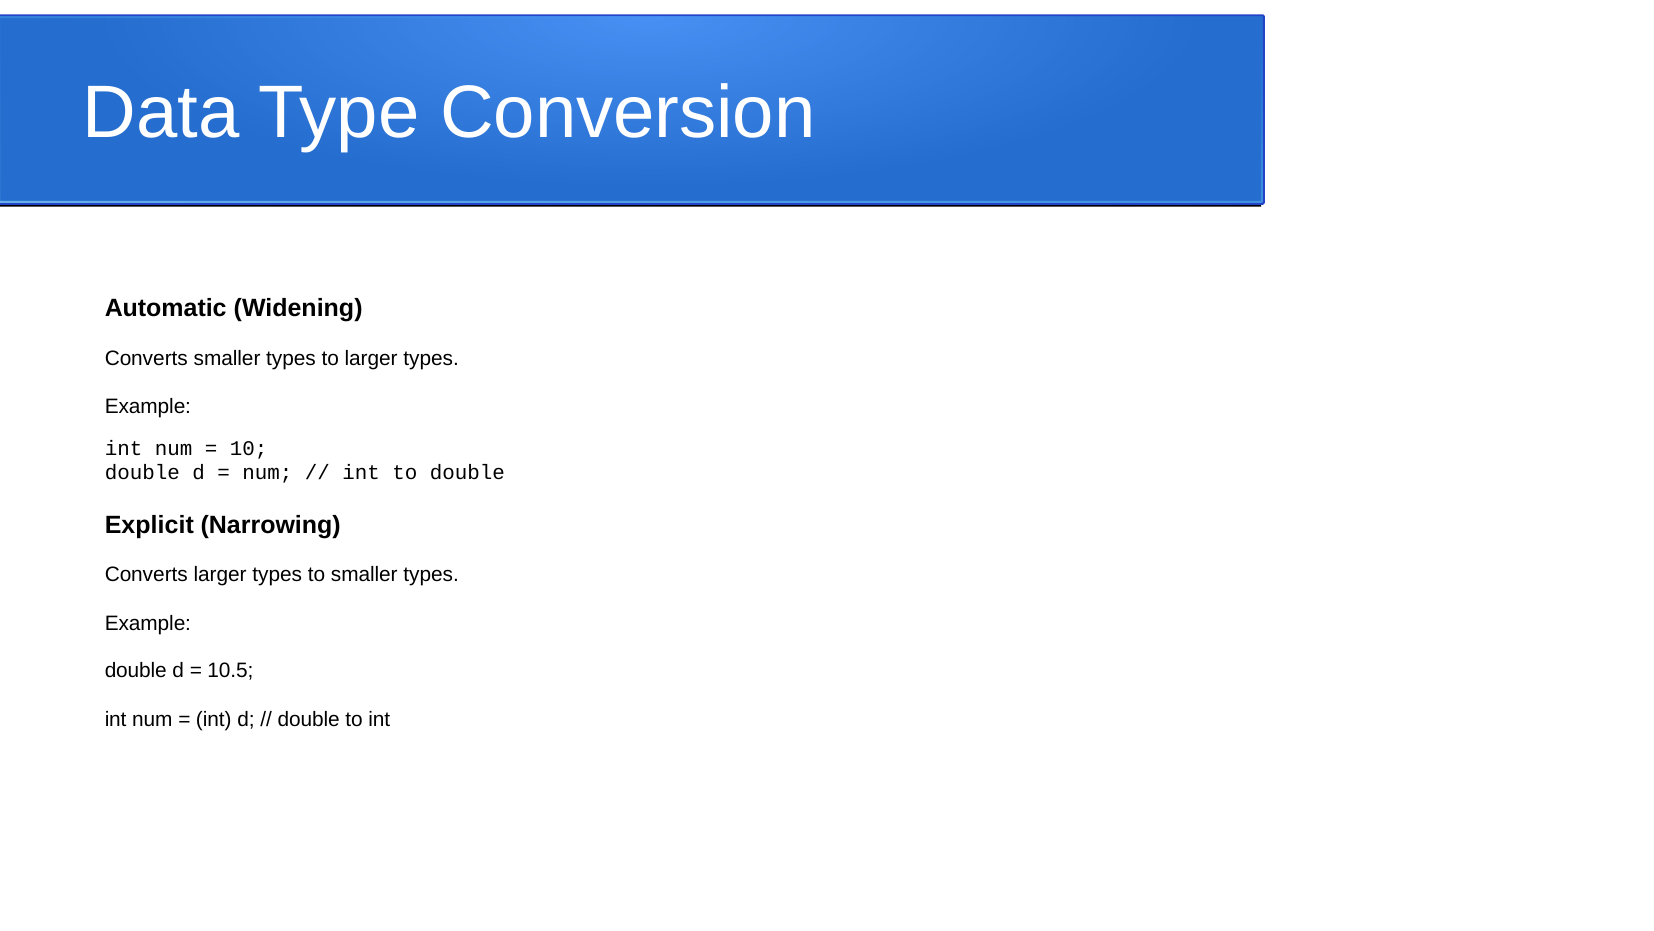

# Data Type Conversion
Automatic (Widening)
Converts smaller types to larger types.
Example:
int num = 10;
double d = num; // int to double
Explicit (Narrowing)
Converts larger types to smaller types.
Example:
double d = 10.5;
int num = (int) d; // double to int